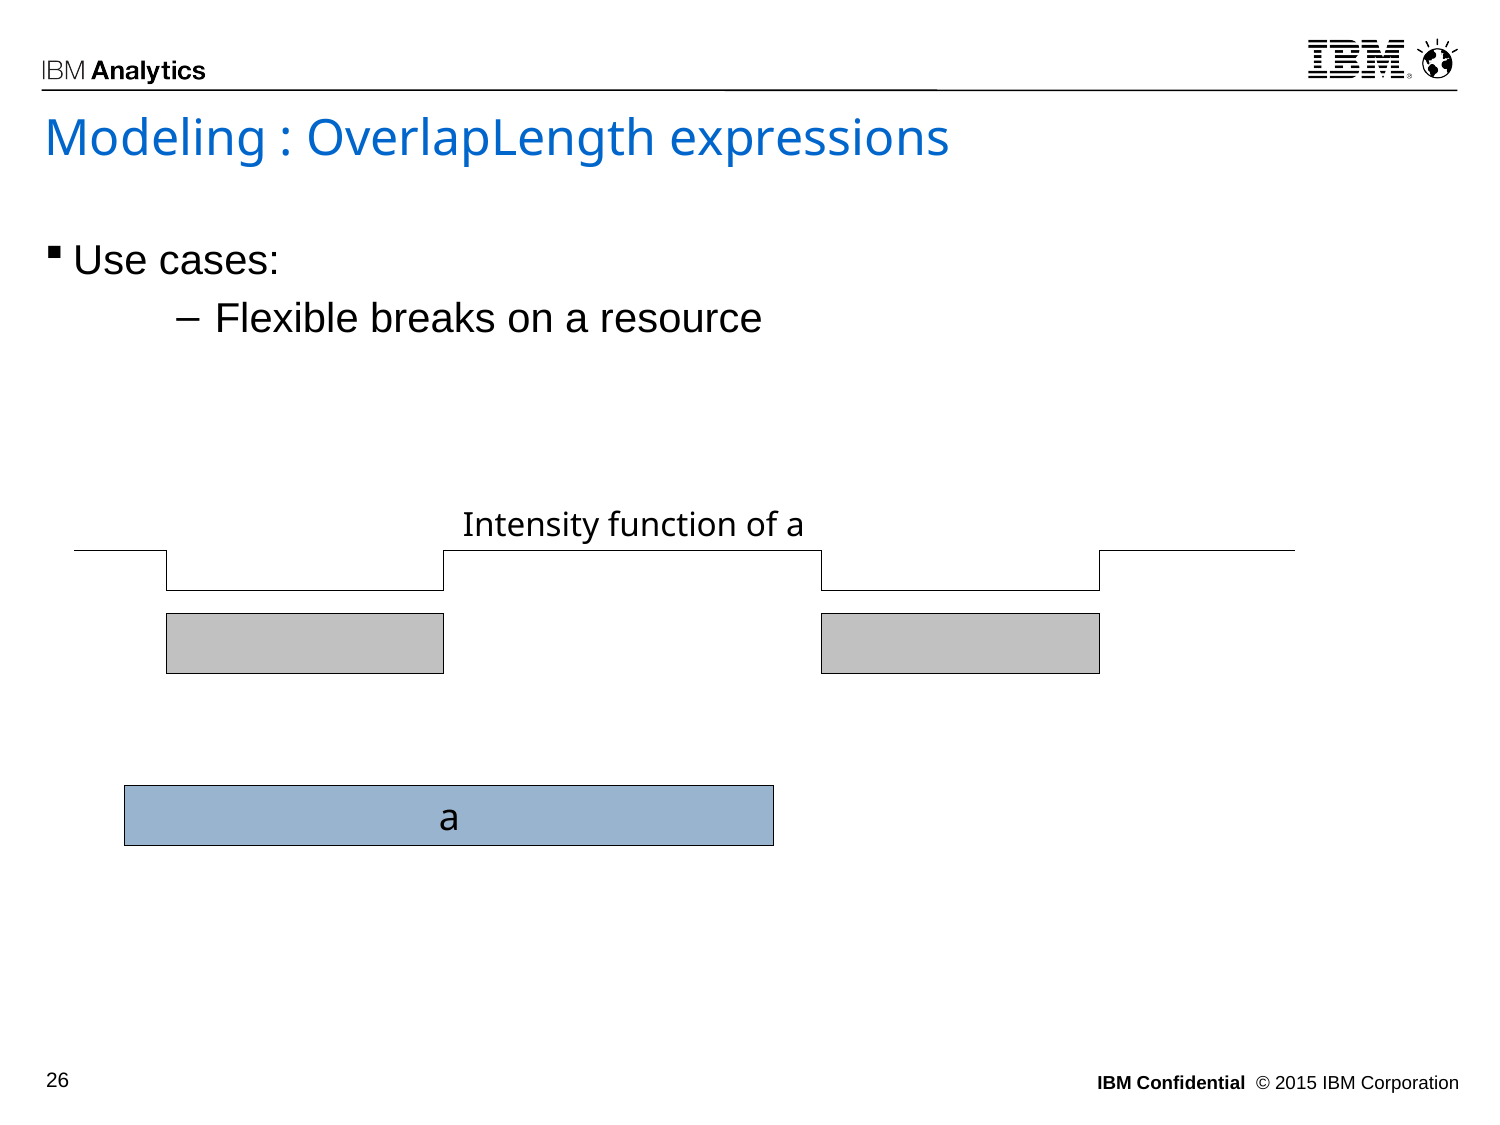

# Modeling : OverlapLength expressions
Use cases:
 Flexible breaks on a resource
Intensity function of a
a